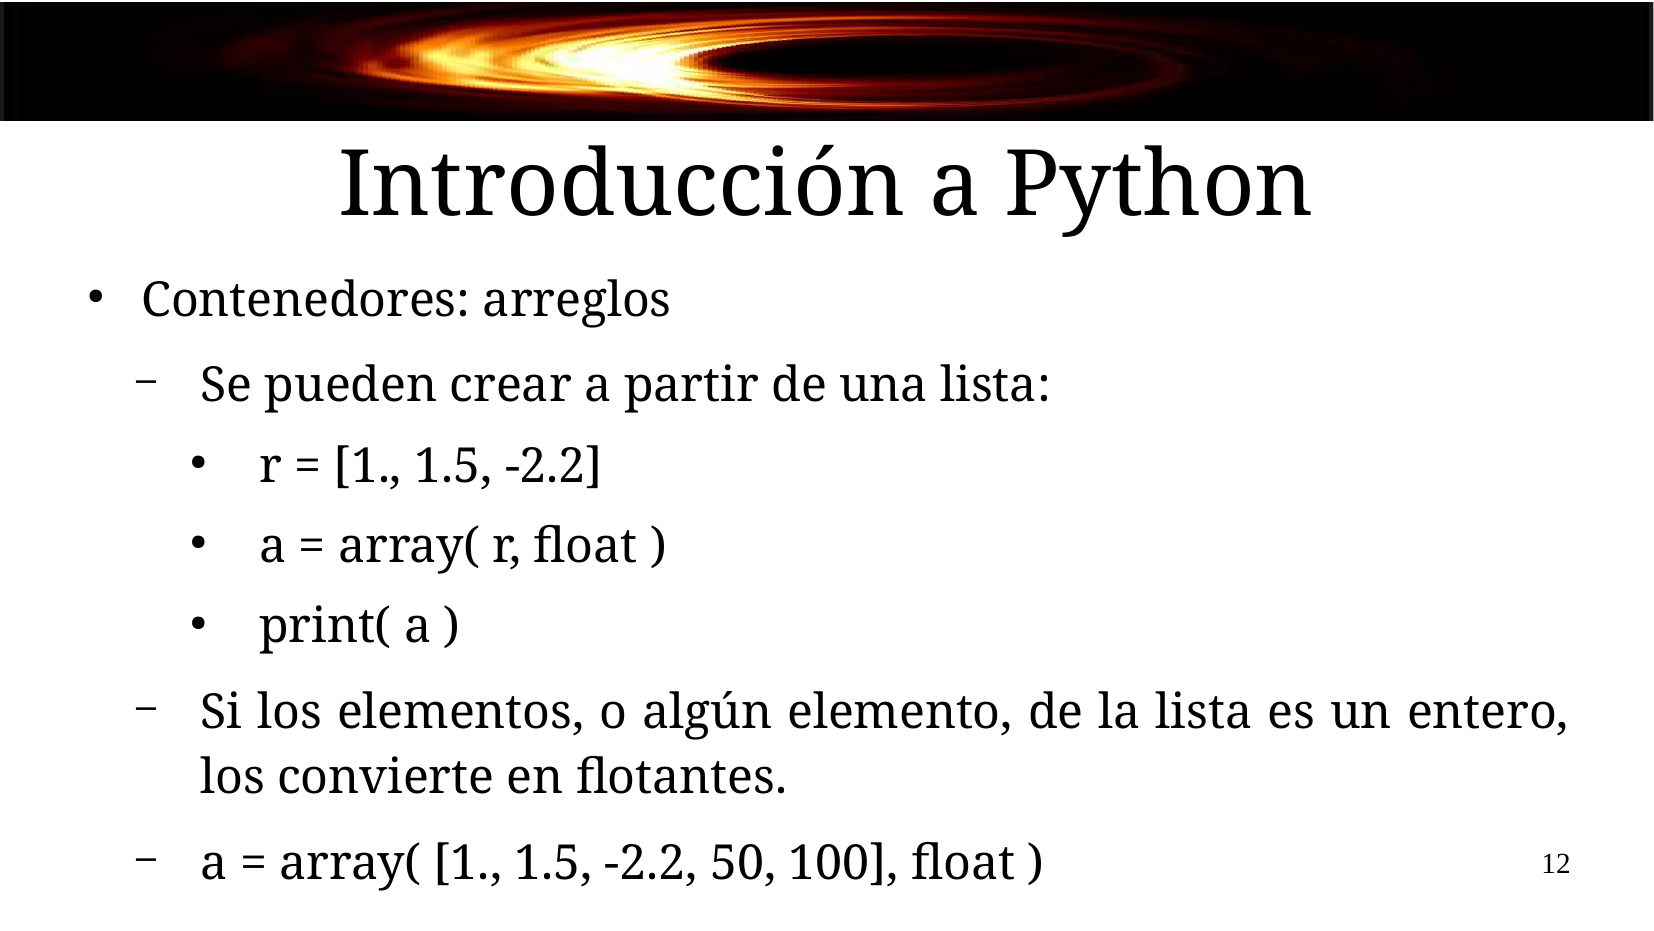

Introducción a Python
# Contenedores: arreglos
Se pueden crear a partir de una lista:
r = [1., 1.5, -2.2]
a = array( r, float )
print( a )
Si los elementos, o algún elemento, de la lista es un entero, los convierte en flotantes.
a = array( [1., 1.5, -2.2, 50, 100], float )
12